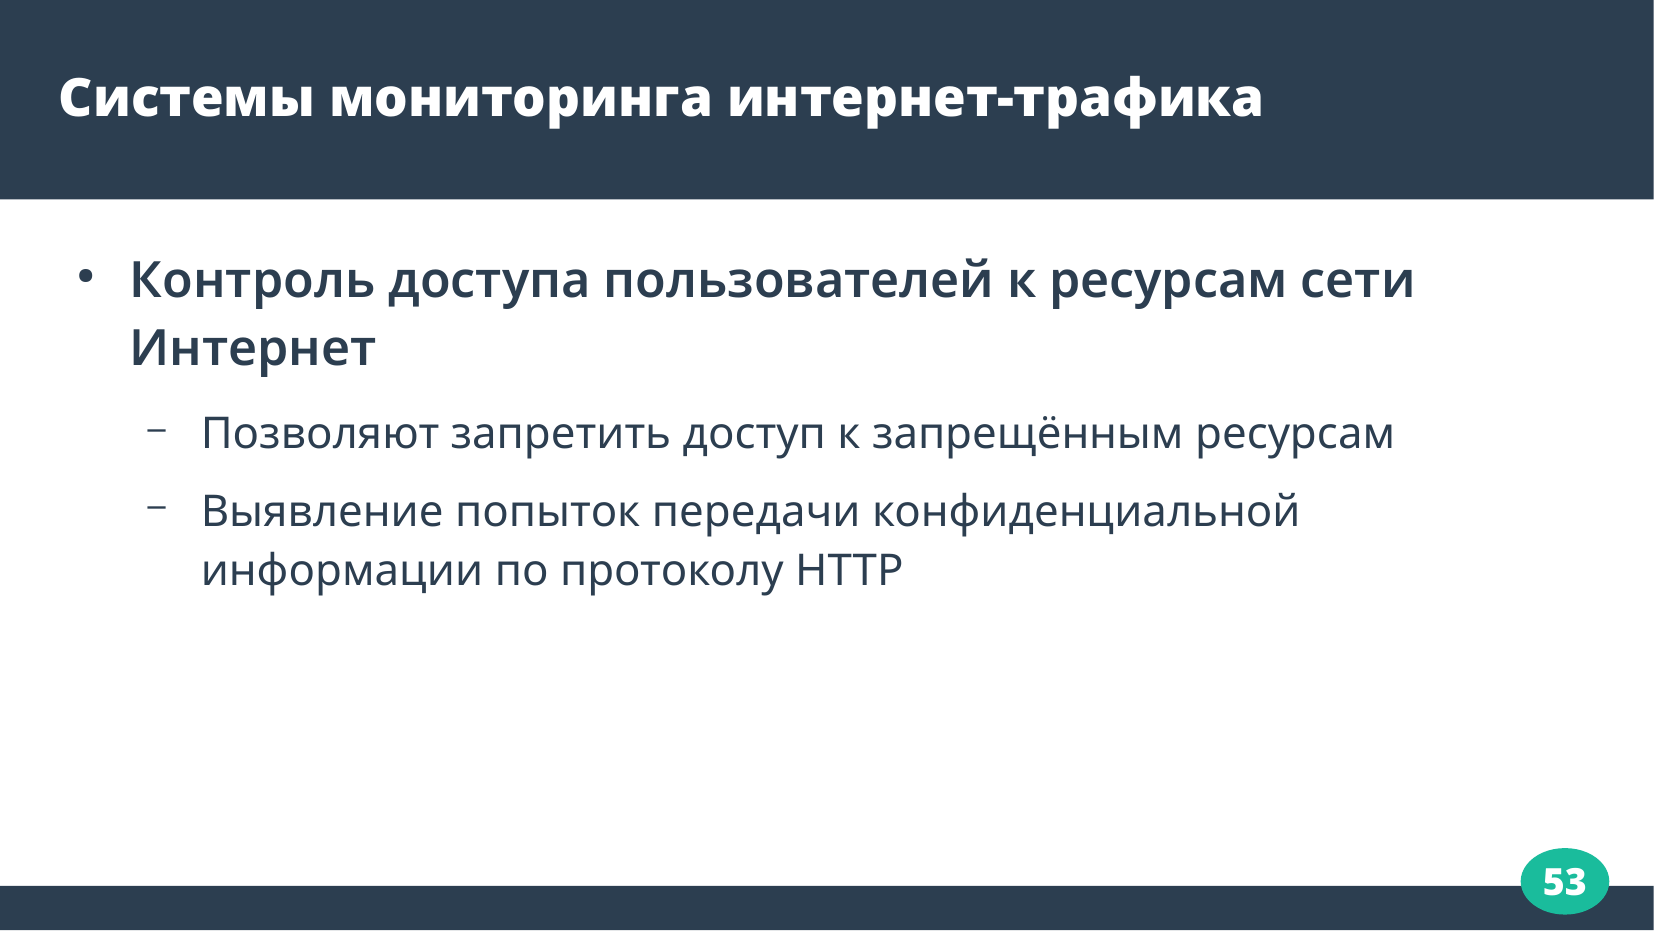

# Системы мониторинга интернет-трафика
Контроль доступа пользователей к ресурсам сети Интернет
Позволяют запретить доступ к запрещённым ресурсам
Выявление попыток передачи конфиденциальной информации по протоколу HTTP
53